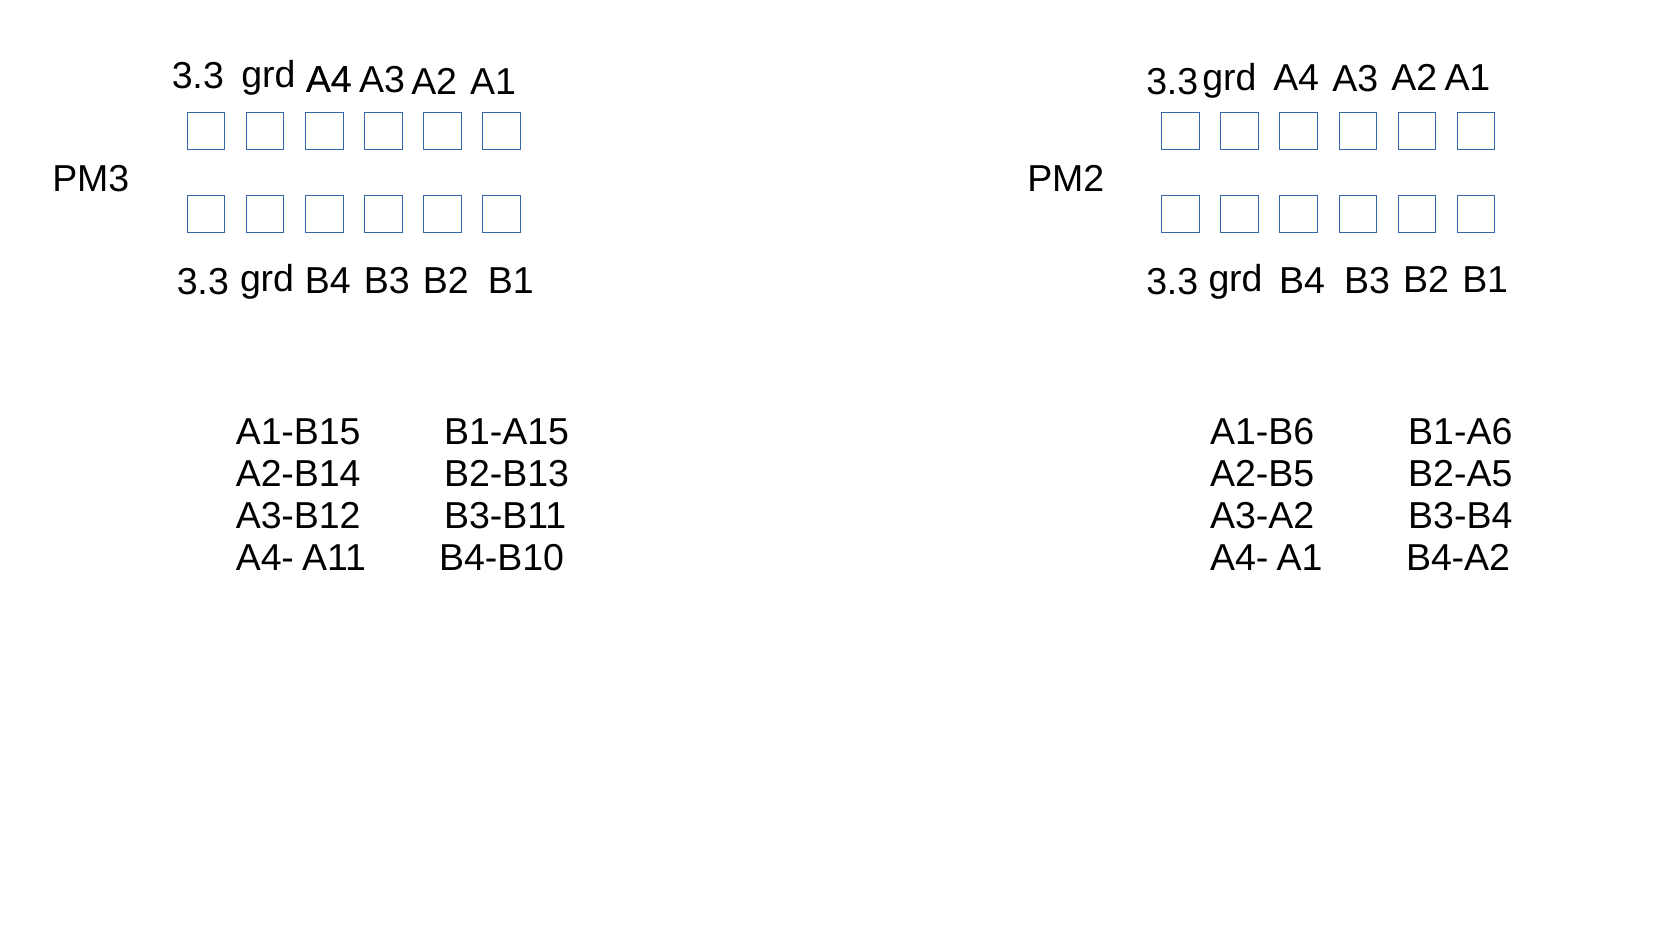

grd
3.3
A4
grd
A2
A1
A3
A4
A4
A3
A2
A1
3.3
PM3
PM2
grd
grd
B2
B1
B4
B3
B2
B1
B4
B3
3.3
3.3
A1-B15 B1-A15
A2-B14 B2-B13
A3-B12 B3-B11
A4- A11 B4-B10
A1-B6 B1-A6
A2-B5 B2-A5
A3-A2 B3-B4
A4- A1 B4-A2